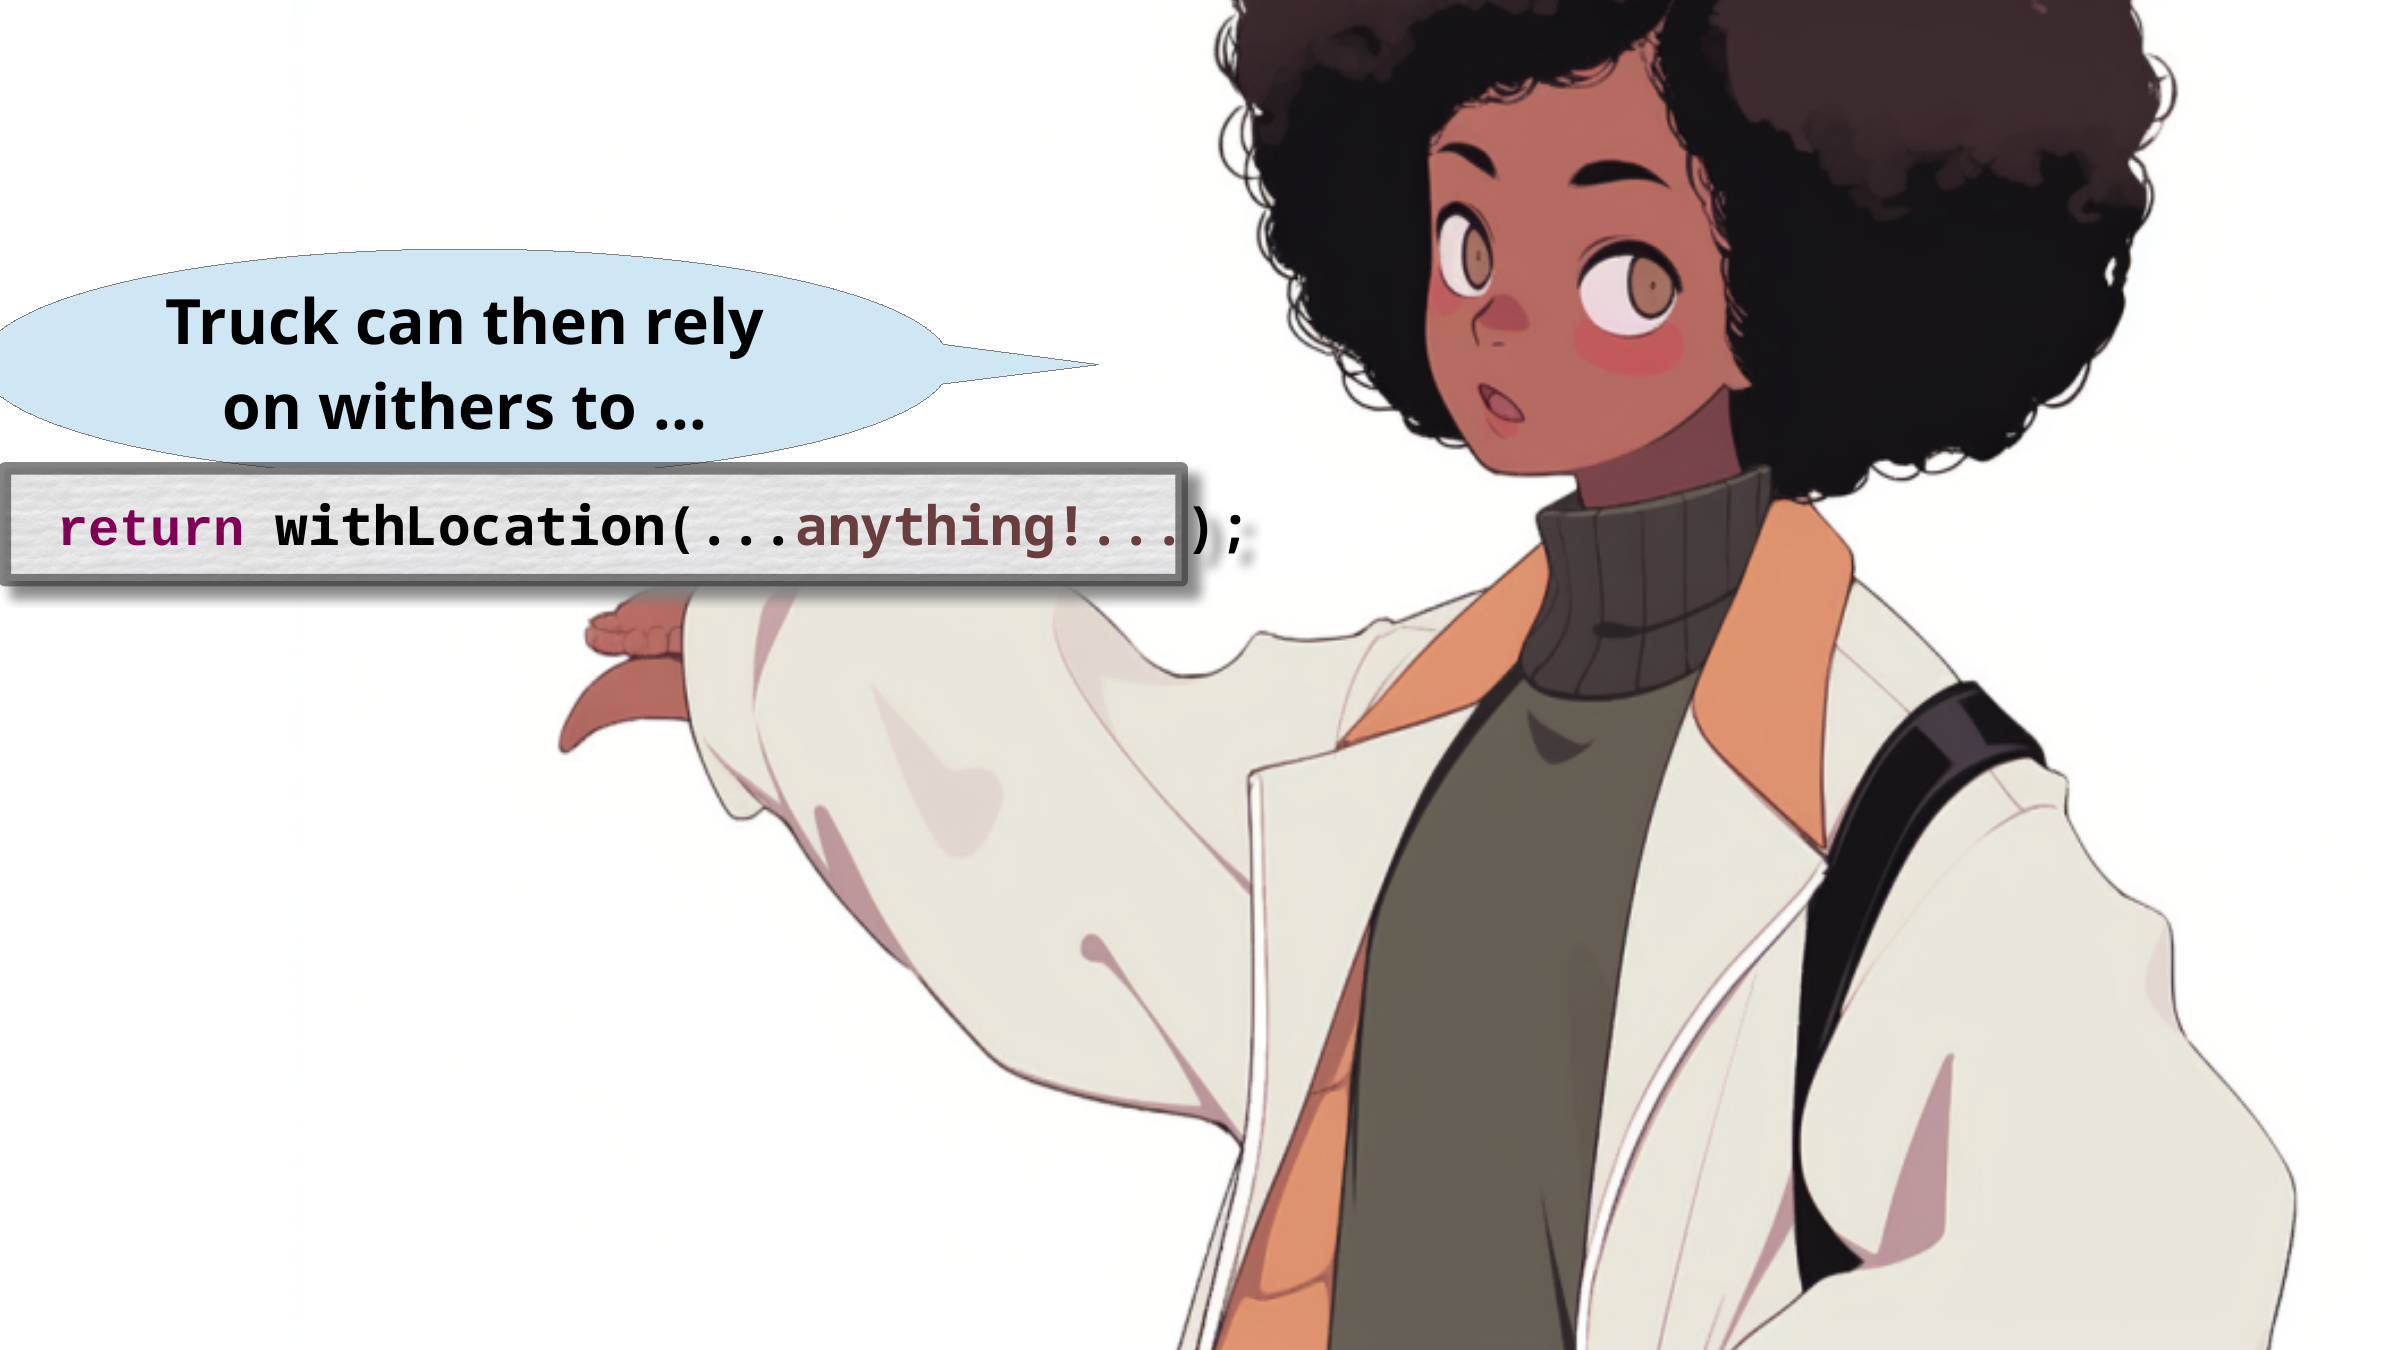

Truck can then rely
on withers to ...
 return withLocation(...anything!...);